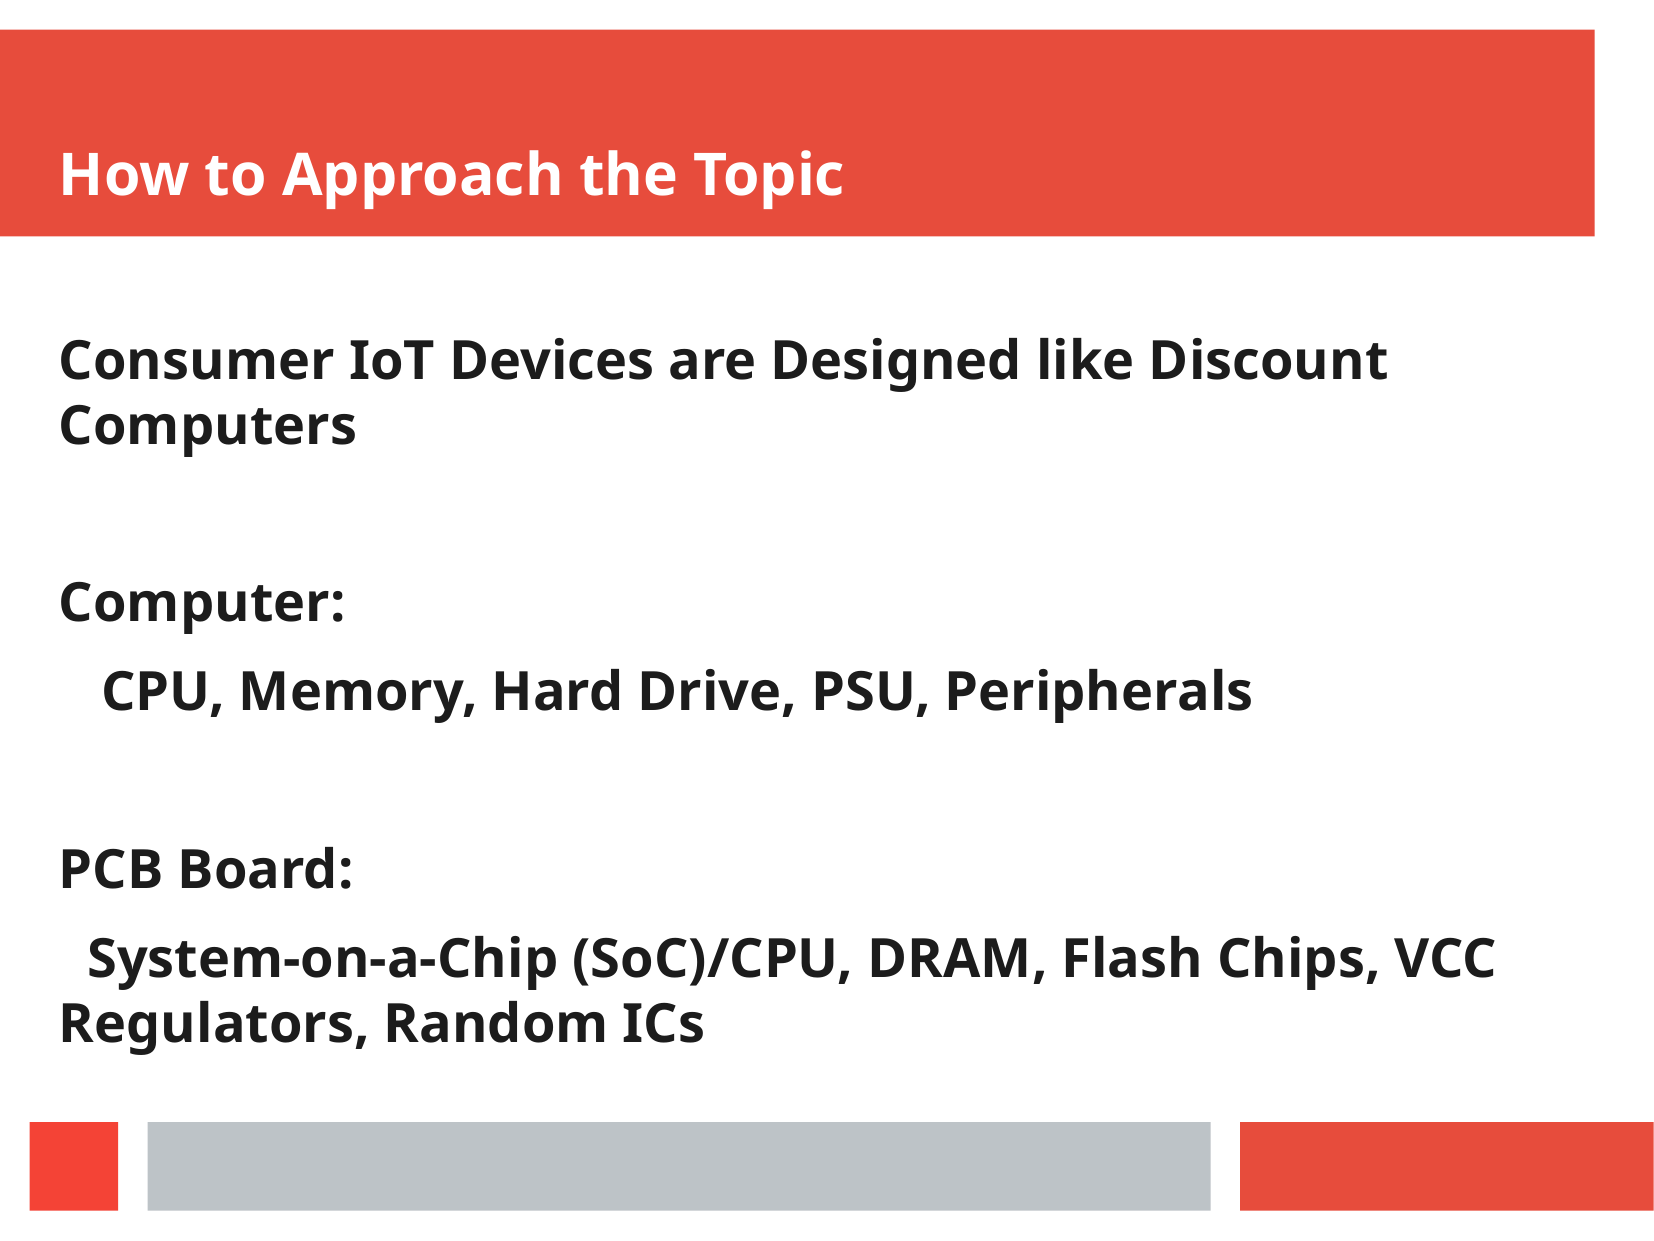

# How to Approach the Topic
Consumer IoT Devices are Designed like Discount Computers
Computer:
 CPU, Memory, Hard Drive, PSU, Peripherals
PCB Board:
 System-on-a-Chip (SoC)/CPU, DRAM, Flash Chips, VCC Regulators, Random ICs